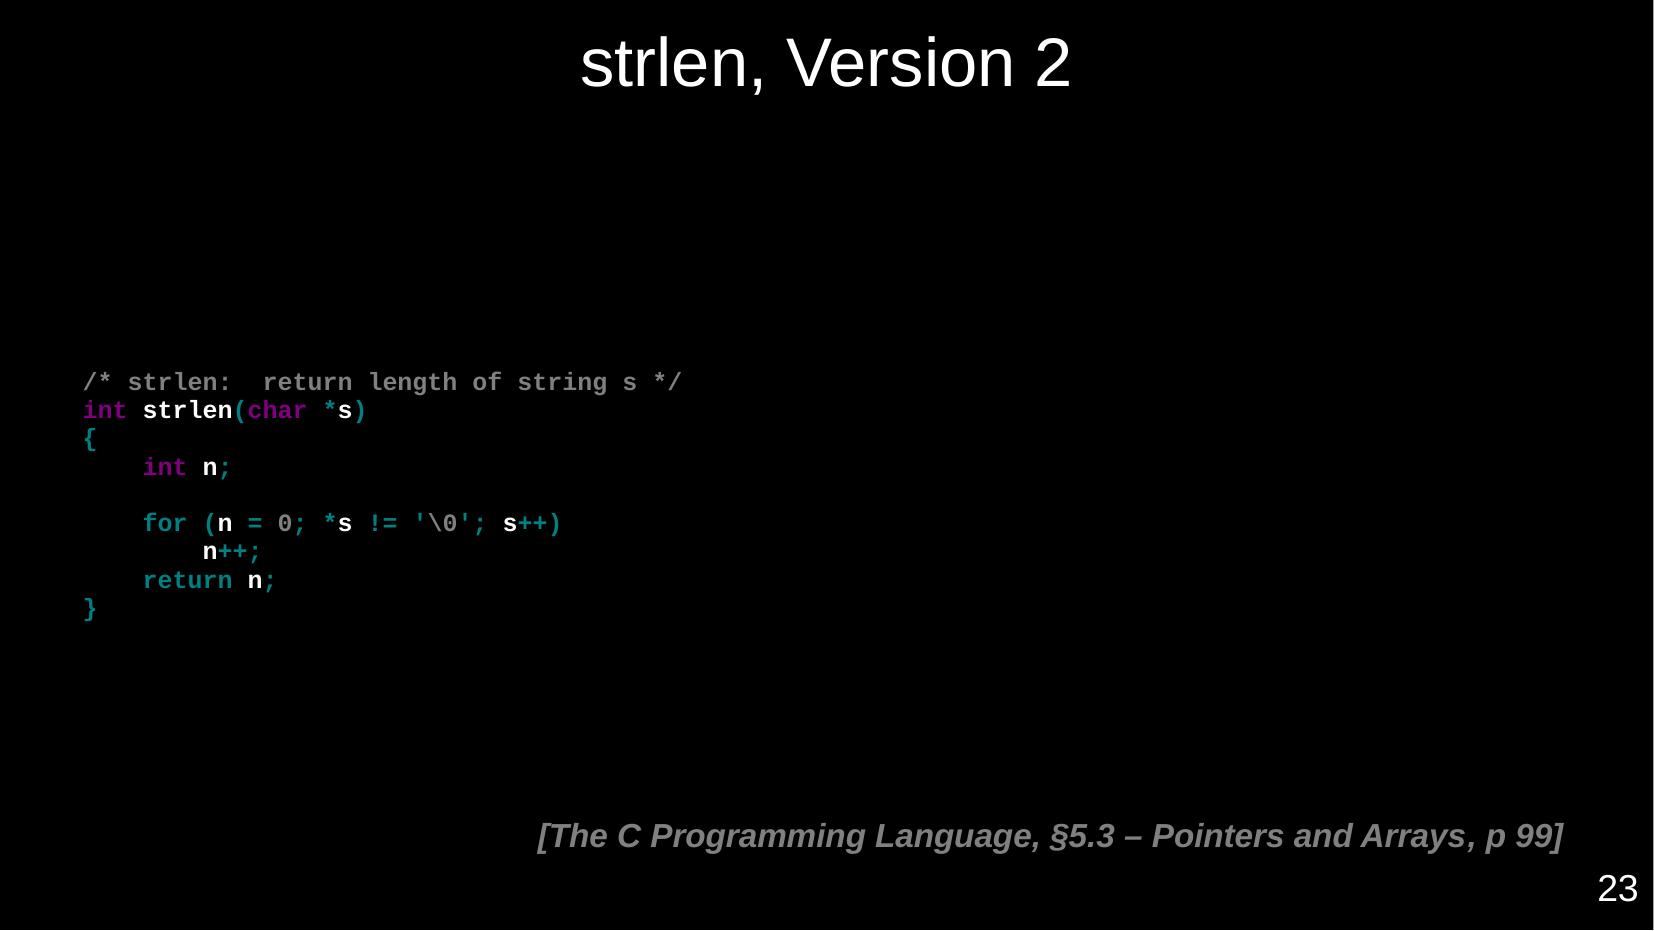

strlen, Version 2
# /* strlen: return length of string s */
int strlen(char *s)
{
 int n;
 for (n = 0; *s != '\0'; s++)
 n++;
 return n;
}
[The C Programming Language, §5.3 – Pointers and Arrays, p 99]